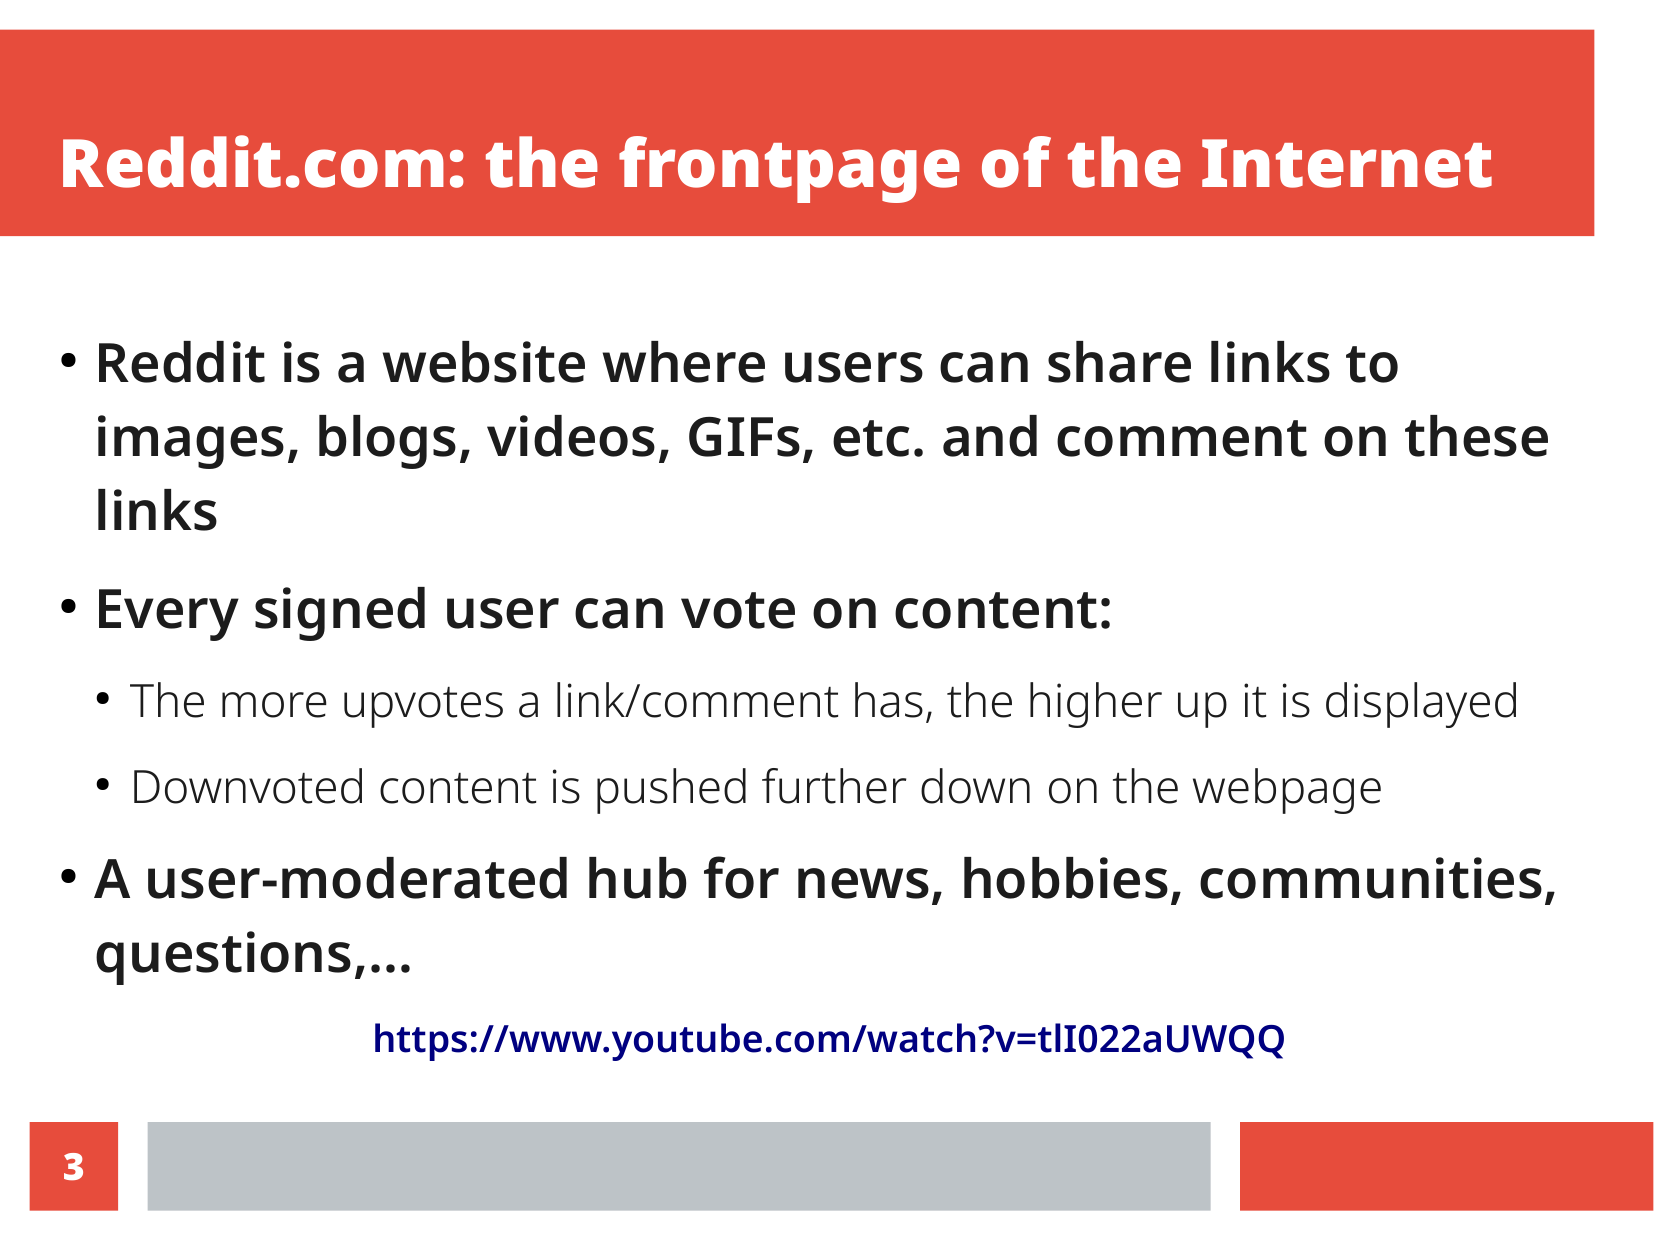

# Reddit.com: the frontpage of the Internet
Reddit is a website where users can share links to images, blogs, videos, GIFs, etc. and comment on these links
Every signed user can vote on content:
The more upvotes a link/comment has, the higher up it is displayed
Downvoted content is pushed further down on the webpage
A user-moderated hub for news, hobbies, communities, questions,…
https://www.youtube.com/watch?v=tlI022aUWQQ
3